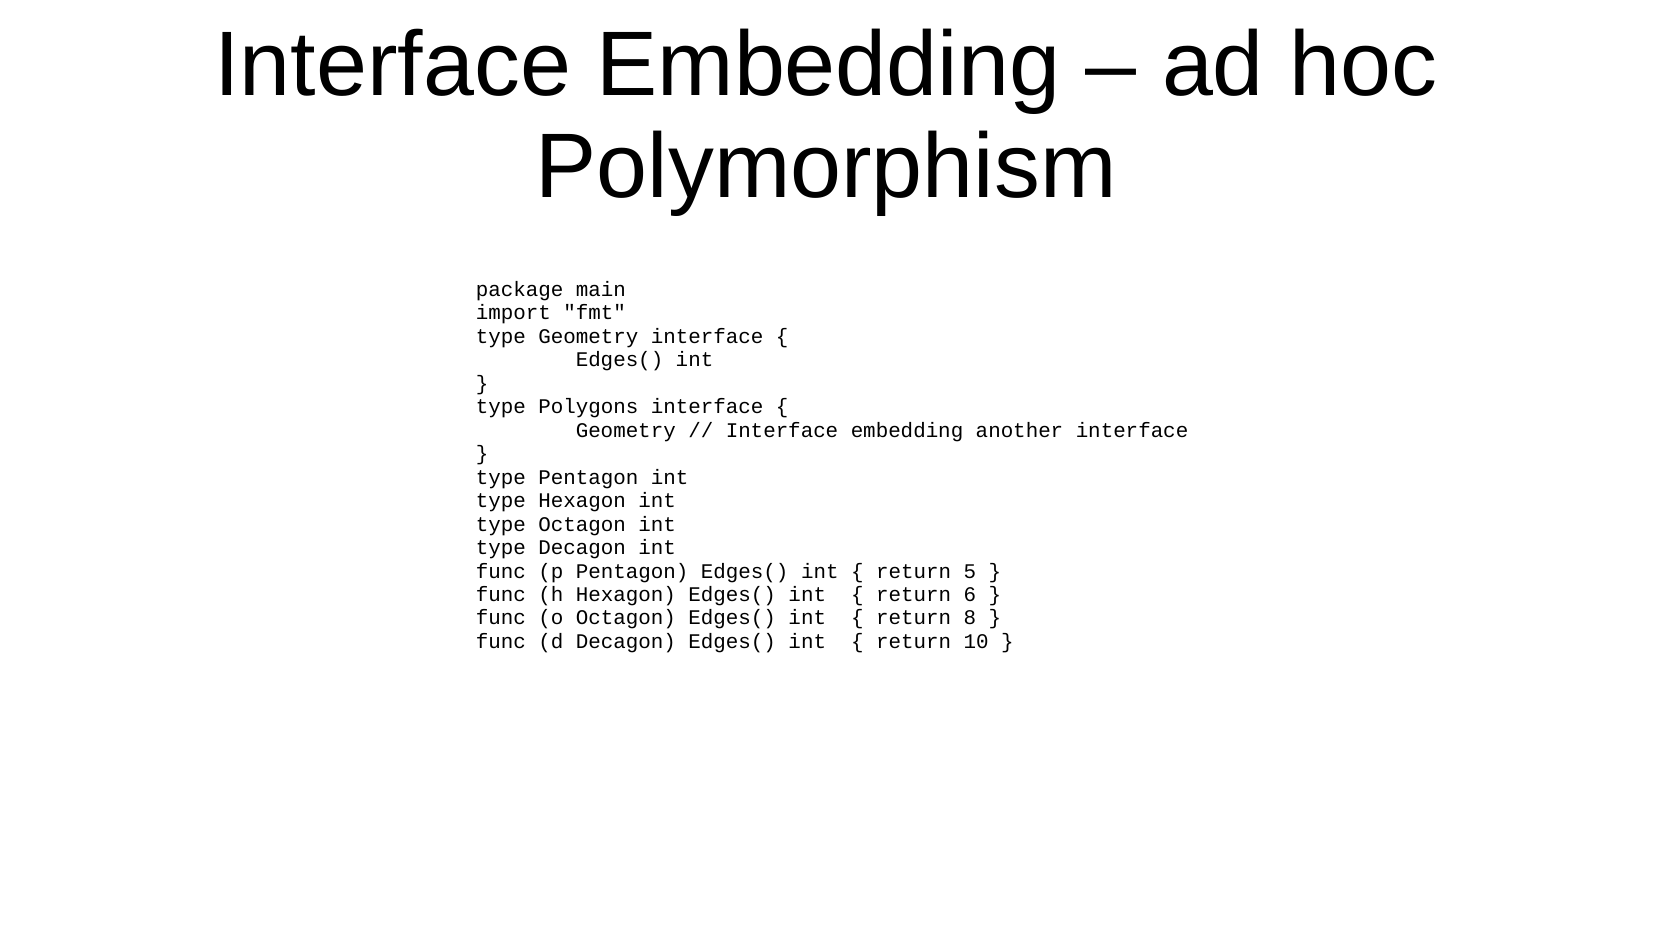

# Interface Embedding – ad hoc Polymorphism
package main
import "fmt"
type Geometry interface {
 Edges() int
}
type Polygons interface {
 Geometry // Interface embedding another interface
}
type Pentagon int
type Hexagon int
type Octagon int
type Decagon int
func (p Pentagon) Edges() int { return 5 }
func (h Hexagon) Edges() int { return 6 }
func (o Octagon) Edges() int { return 8 }
func (d Decagon) Edges() int { return 10 }